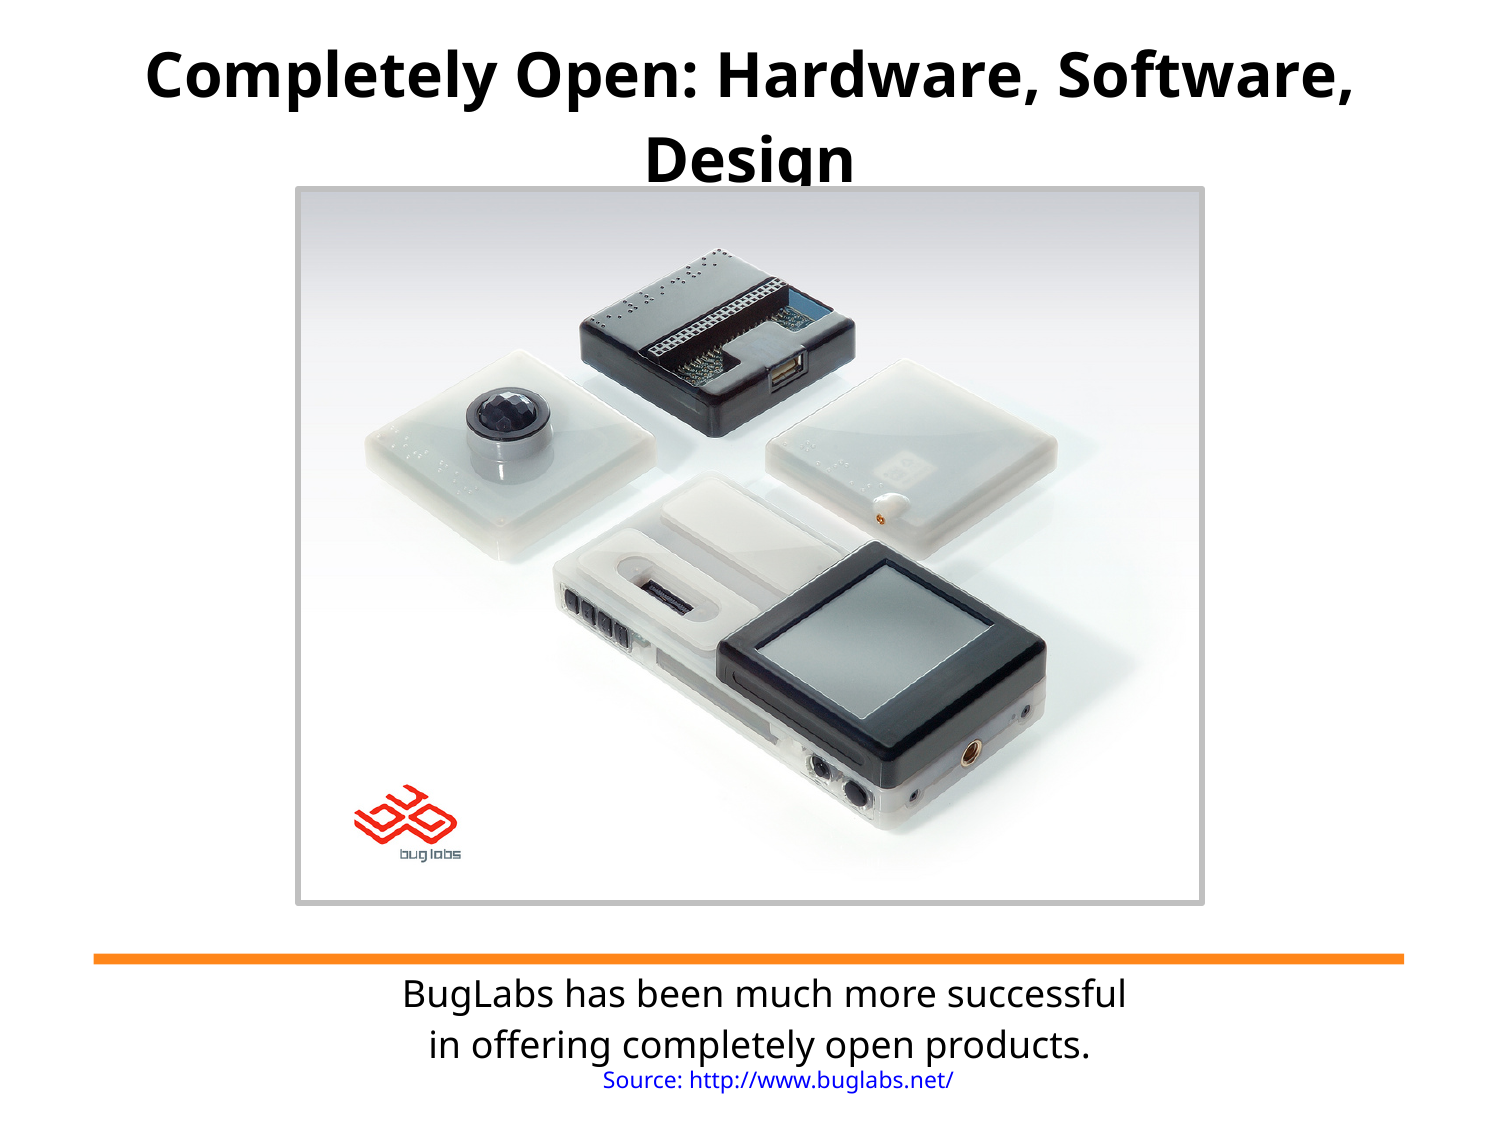

# Completely Open: Hardware, Software, Design
BugLabs has been much more successful in offering completely open products.
Source: http://www.buglabs.net/